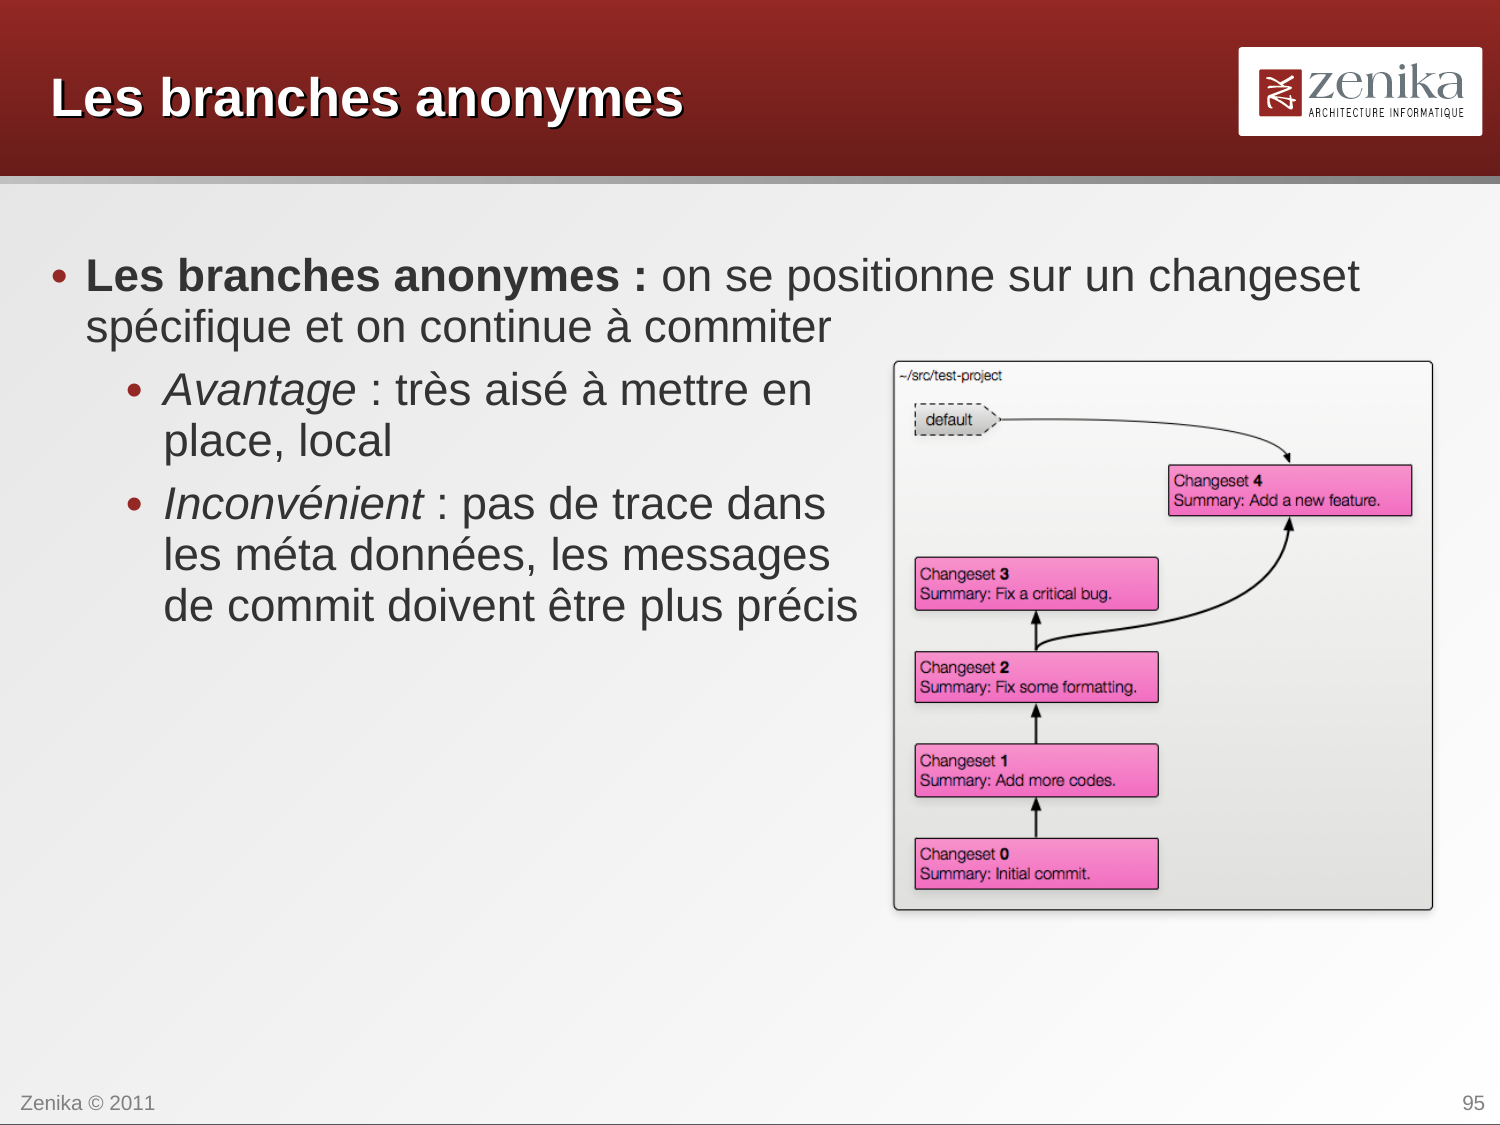

# Les branches anonymes
Les branches anonymes : on se positionne sur un changeset spécifique et on continue à commiter
Avantage : très aisé à mettre en
place, local
Inconvénient : pas de trace dans
les méta données, les messages
de commit doivent être plus précis